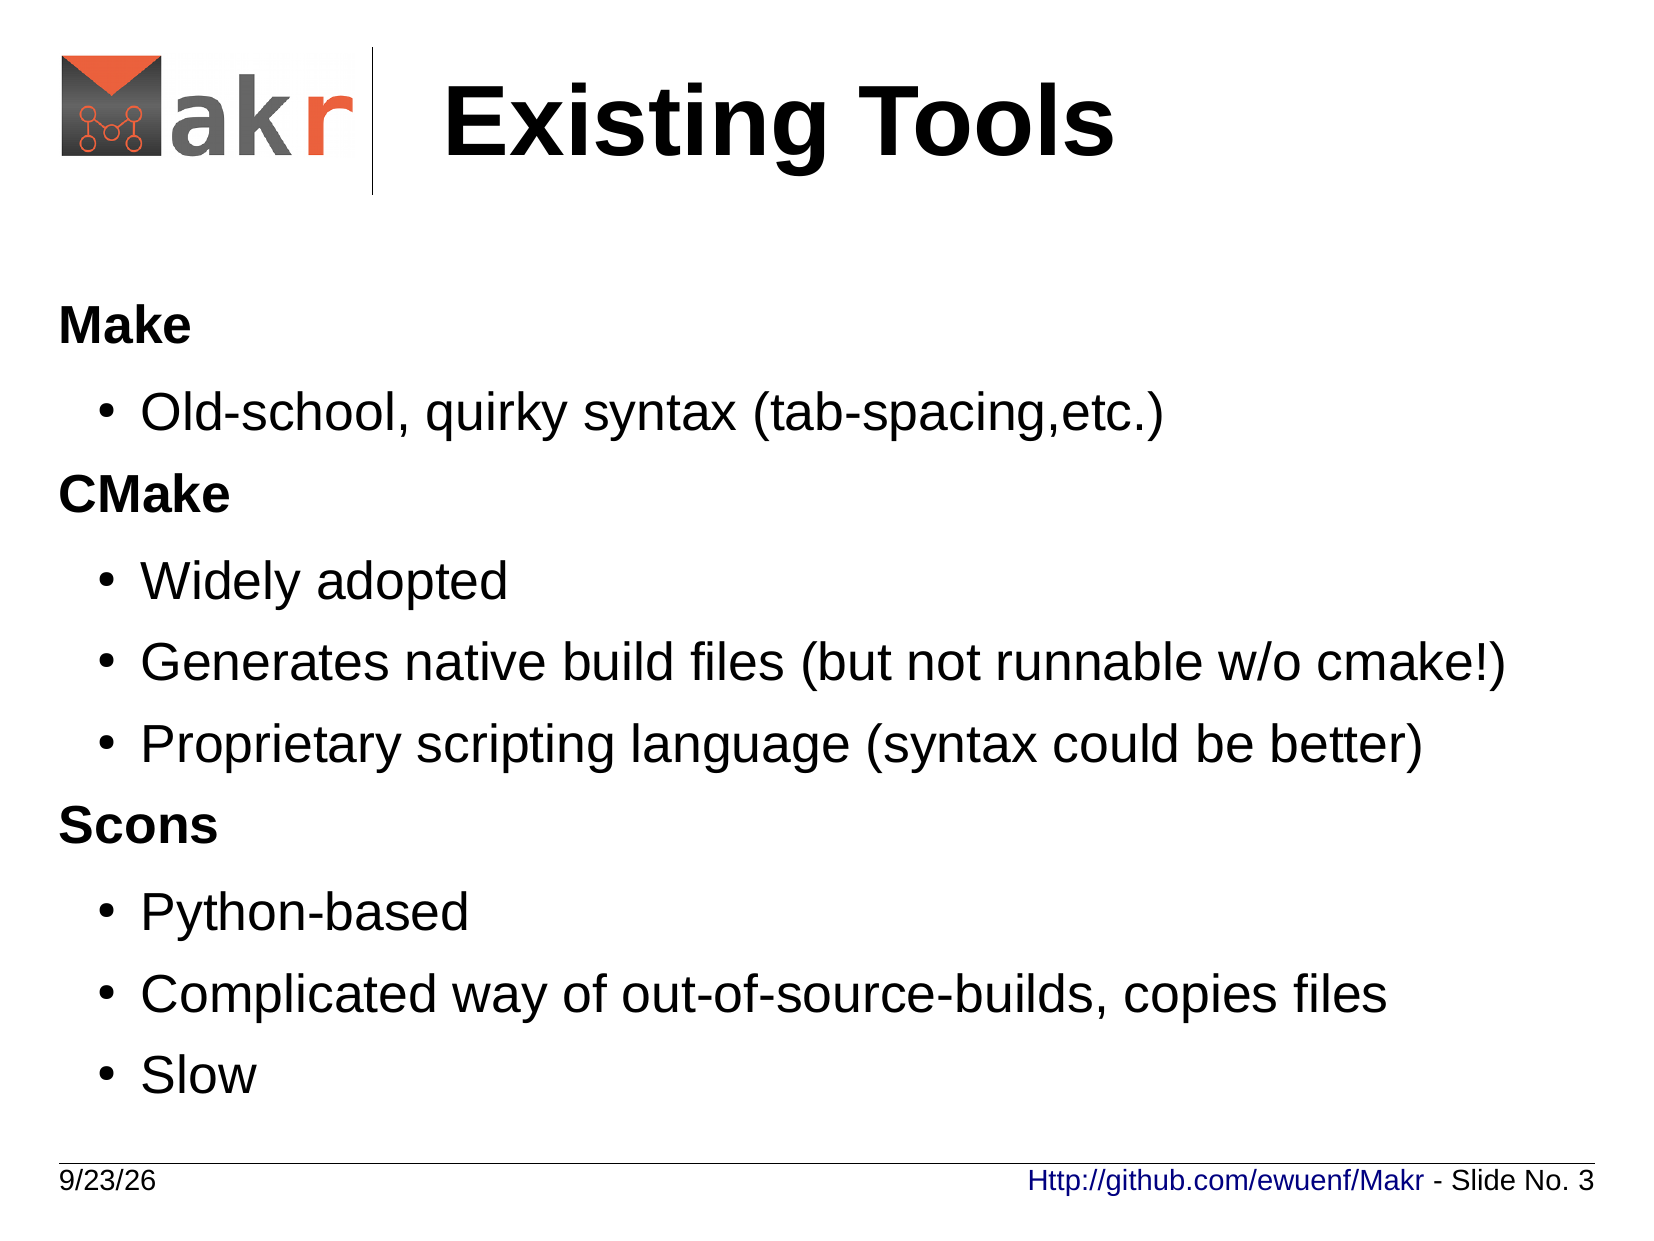

# Existing Tools
Make
Old-school, quirky syntax (tab-spacing,etc.)
CMake
Widely adopted
Generates native build files (but not runnable w/o cmake!)
Proprietary scripting language (syntax could be better)
Scons
Python-based
Complicated way of out-of-source-builds, copies files
Slow